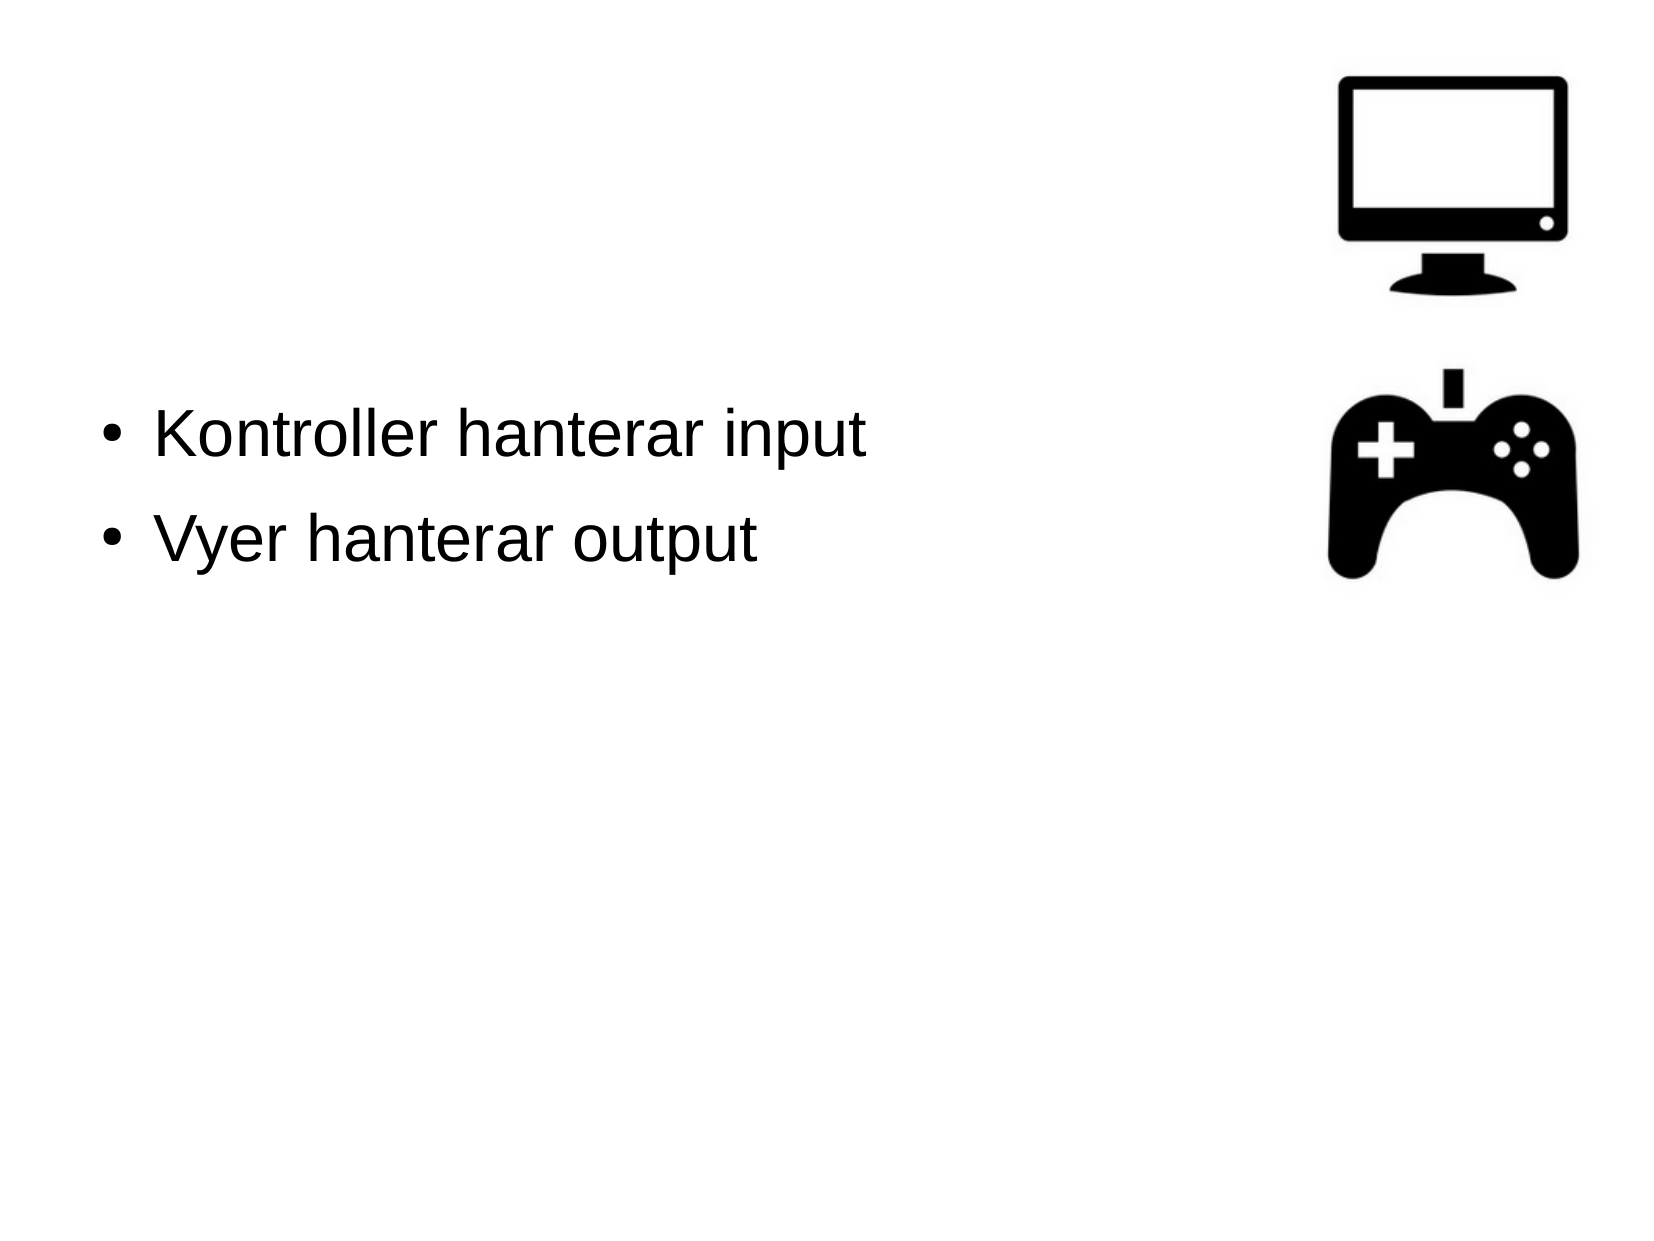

# Kontroller hanterar input
Vyer hanterar output